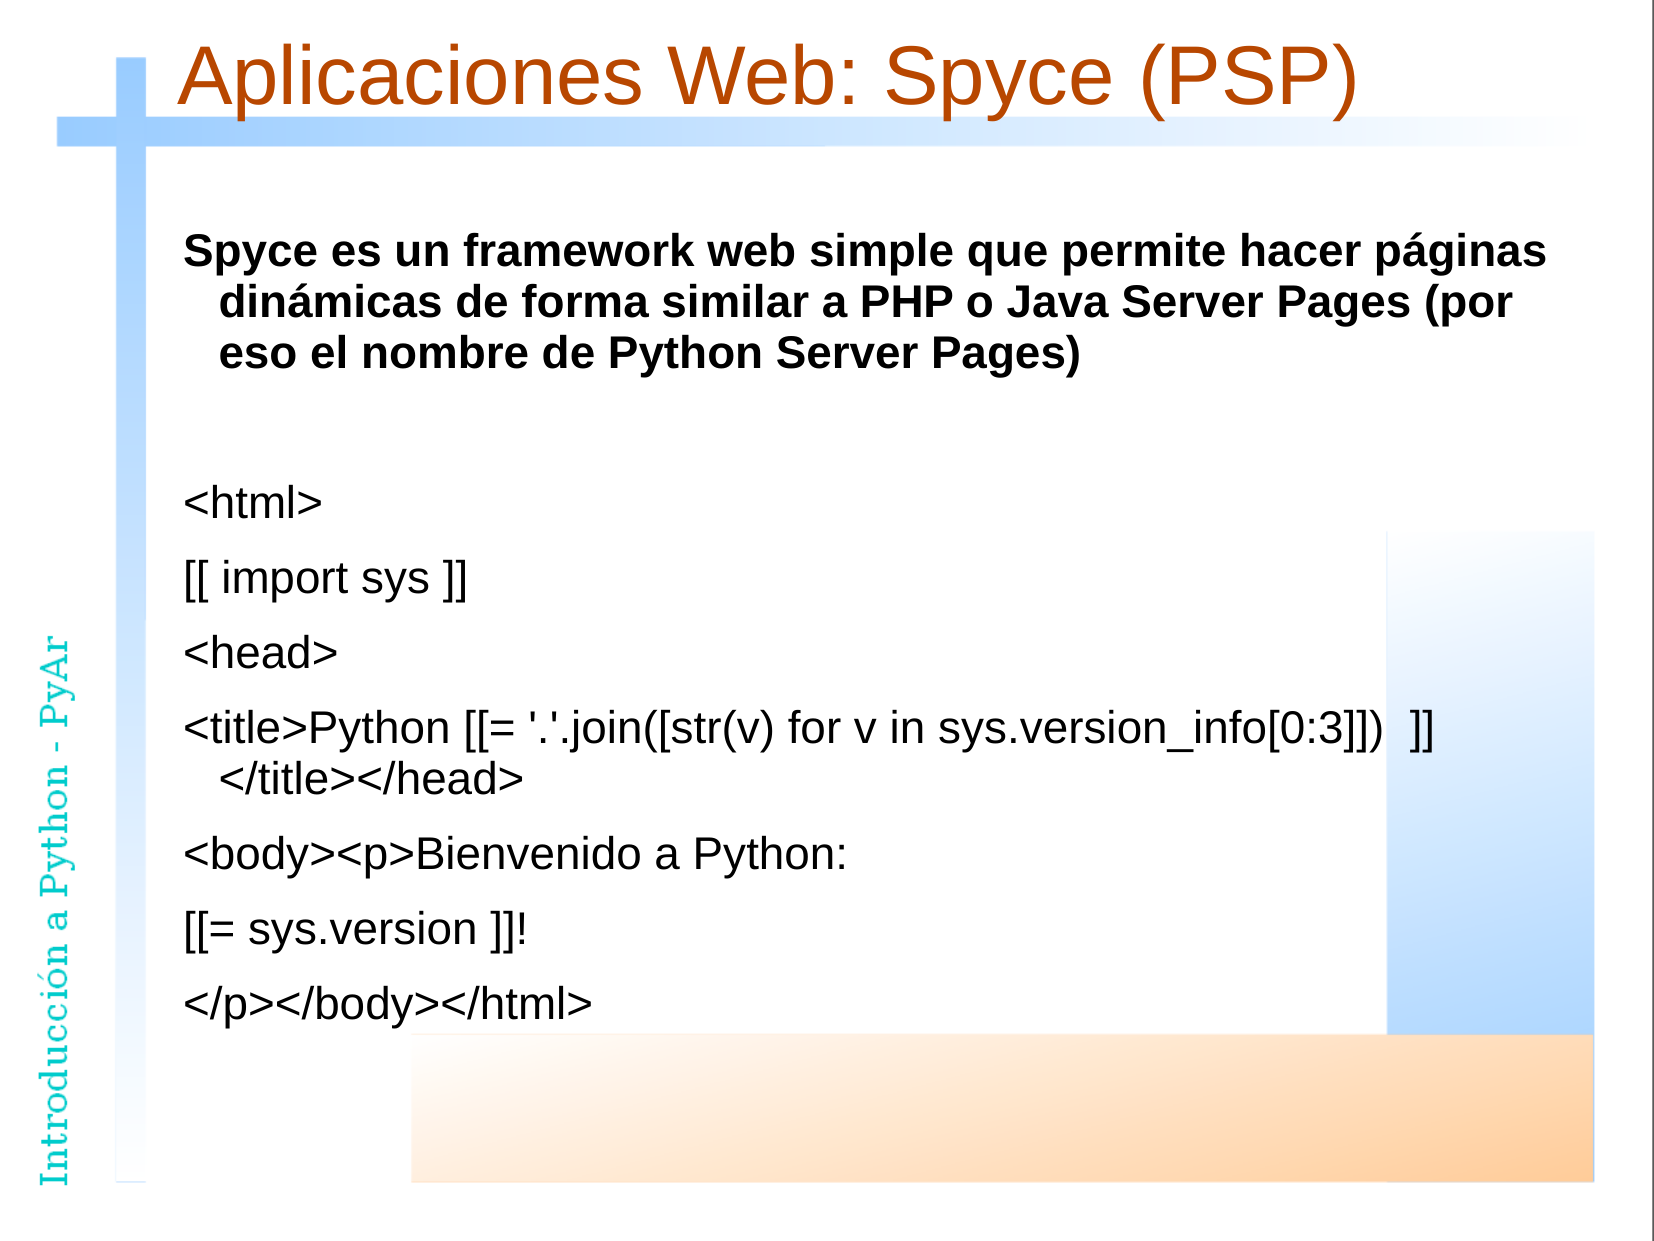

# Aplicaciones Web: Spyce (PSP)
Spyce es un framework web simple que permite hacer páginas dinámicas de forma similar a PHP o Java Server Pages (por eso el nombre de Python Server Pages)
<html>
[[ import sys ]]
<head>
<title>Python [[= '.'.join([str(v) for v in sys.version_info[0:3]]) ]] </title></head>
<body><p>Bienvenido a Python:
[[= sys.version ]]!
</p></body></html>